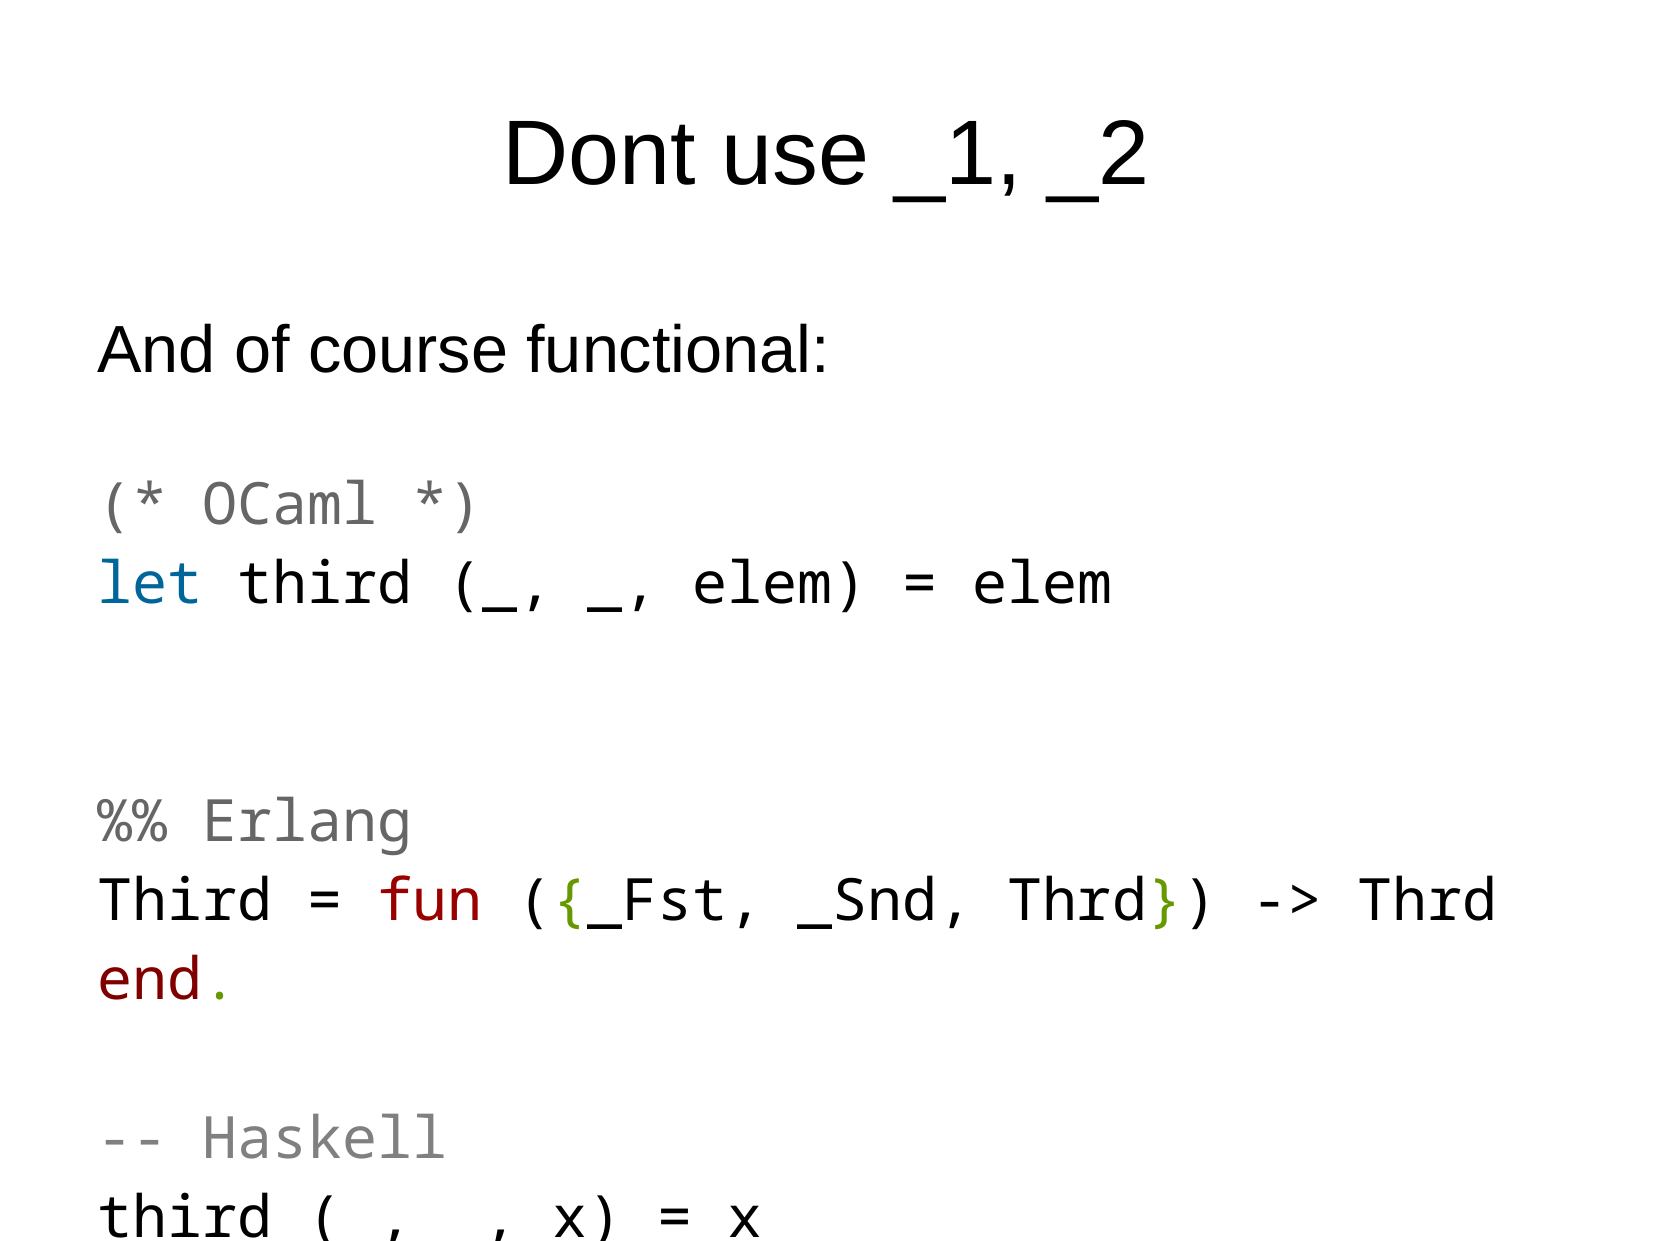

# Dont use _1, _2
And of course functional:
(* OCaml *)
let third (_, _, elem) = elem
%% Erlang
Third = fun ({_Fst, _Snd, Thrd}) -> Thrd end.
-- Haskell
third (_, _, x) = x